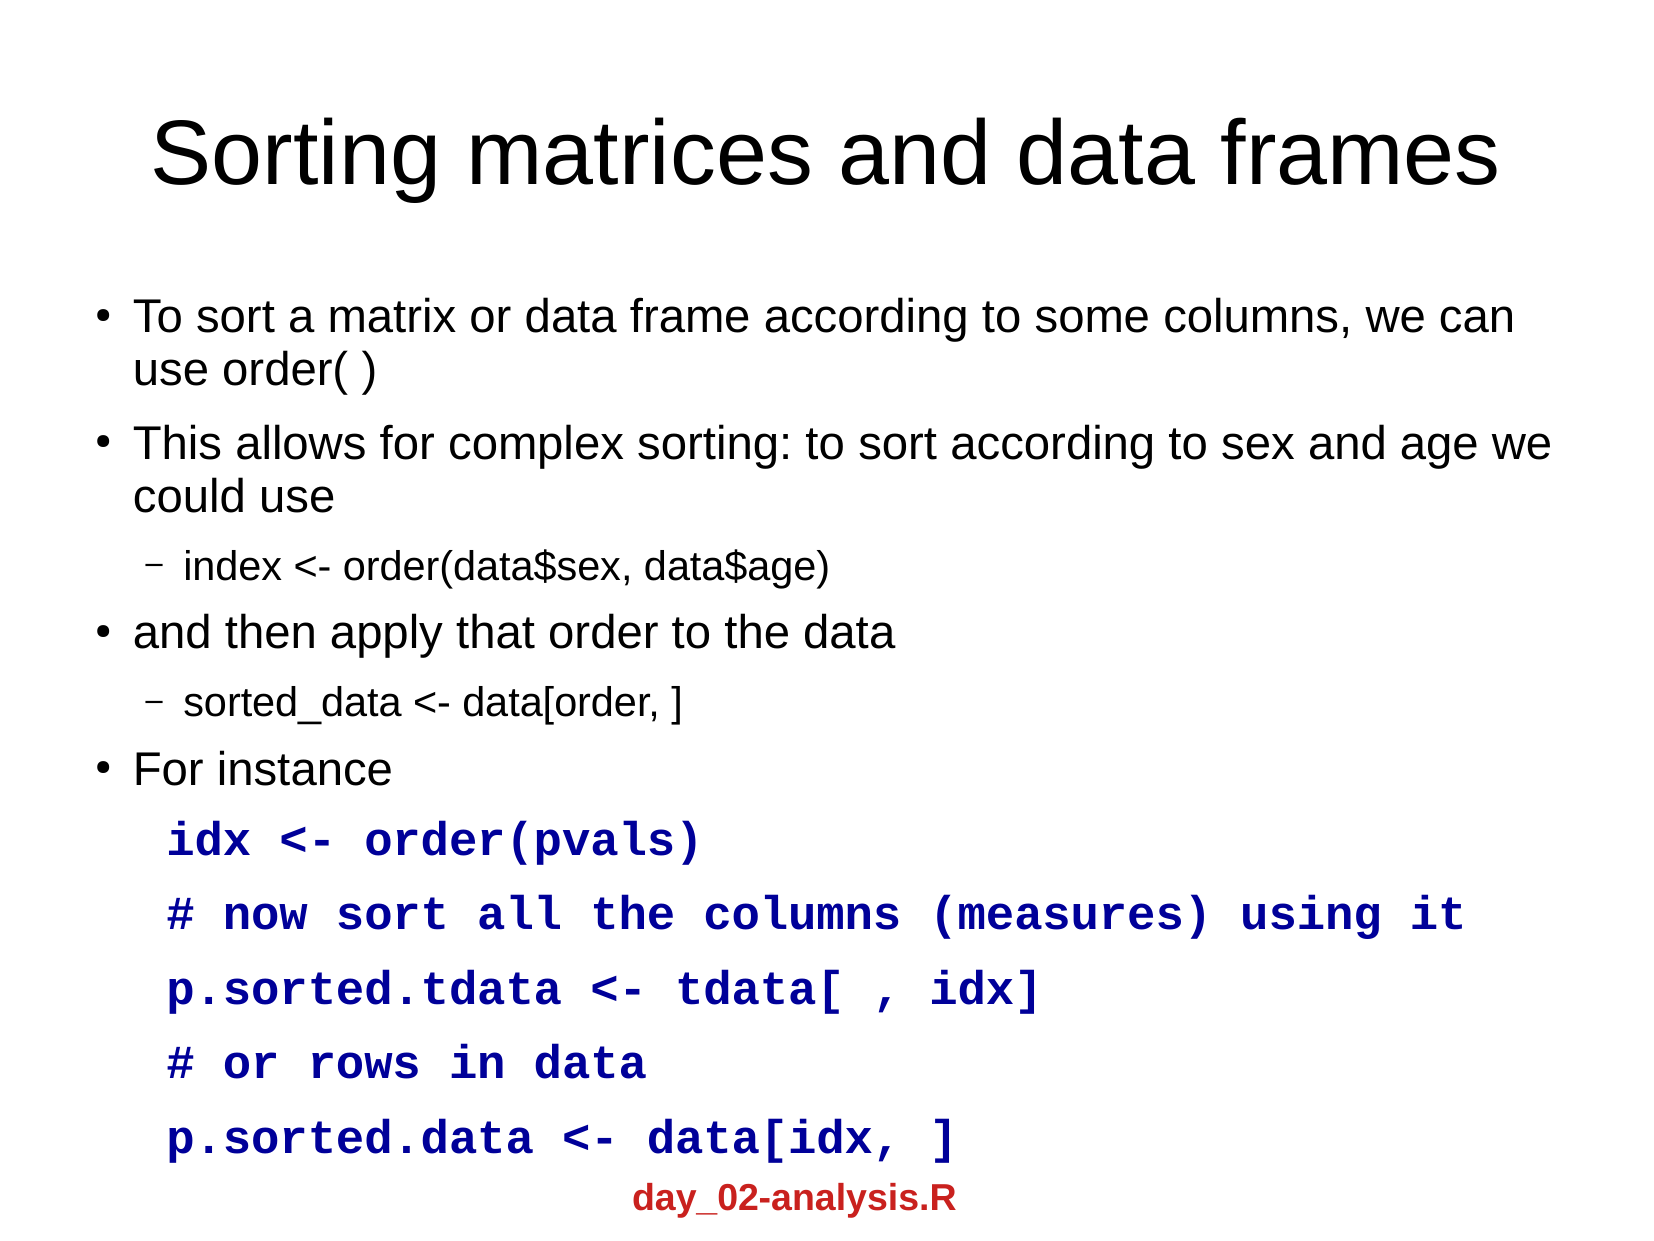

# Sorting matrices and data frames
To sort a matrix or data frame according to some columns, we can use order( )
This allows for complex sorting: to sort according to sex and age we could use
index <- order(data$sex, data$age)
and then apply that order to the data
sorted_data <- data[order, ]
For instance
idx <- order(pvals)
# now sort all the columns (measures) using it
p.sorted.tdata <- tdata[ , idx]
# or rows in data
p.sorted.data <- data[idx, ]
day_02-analysis.R